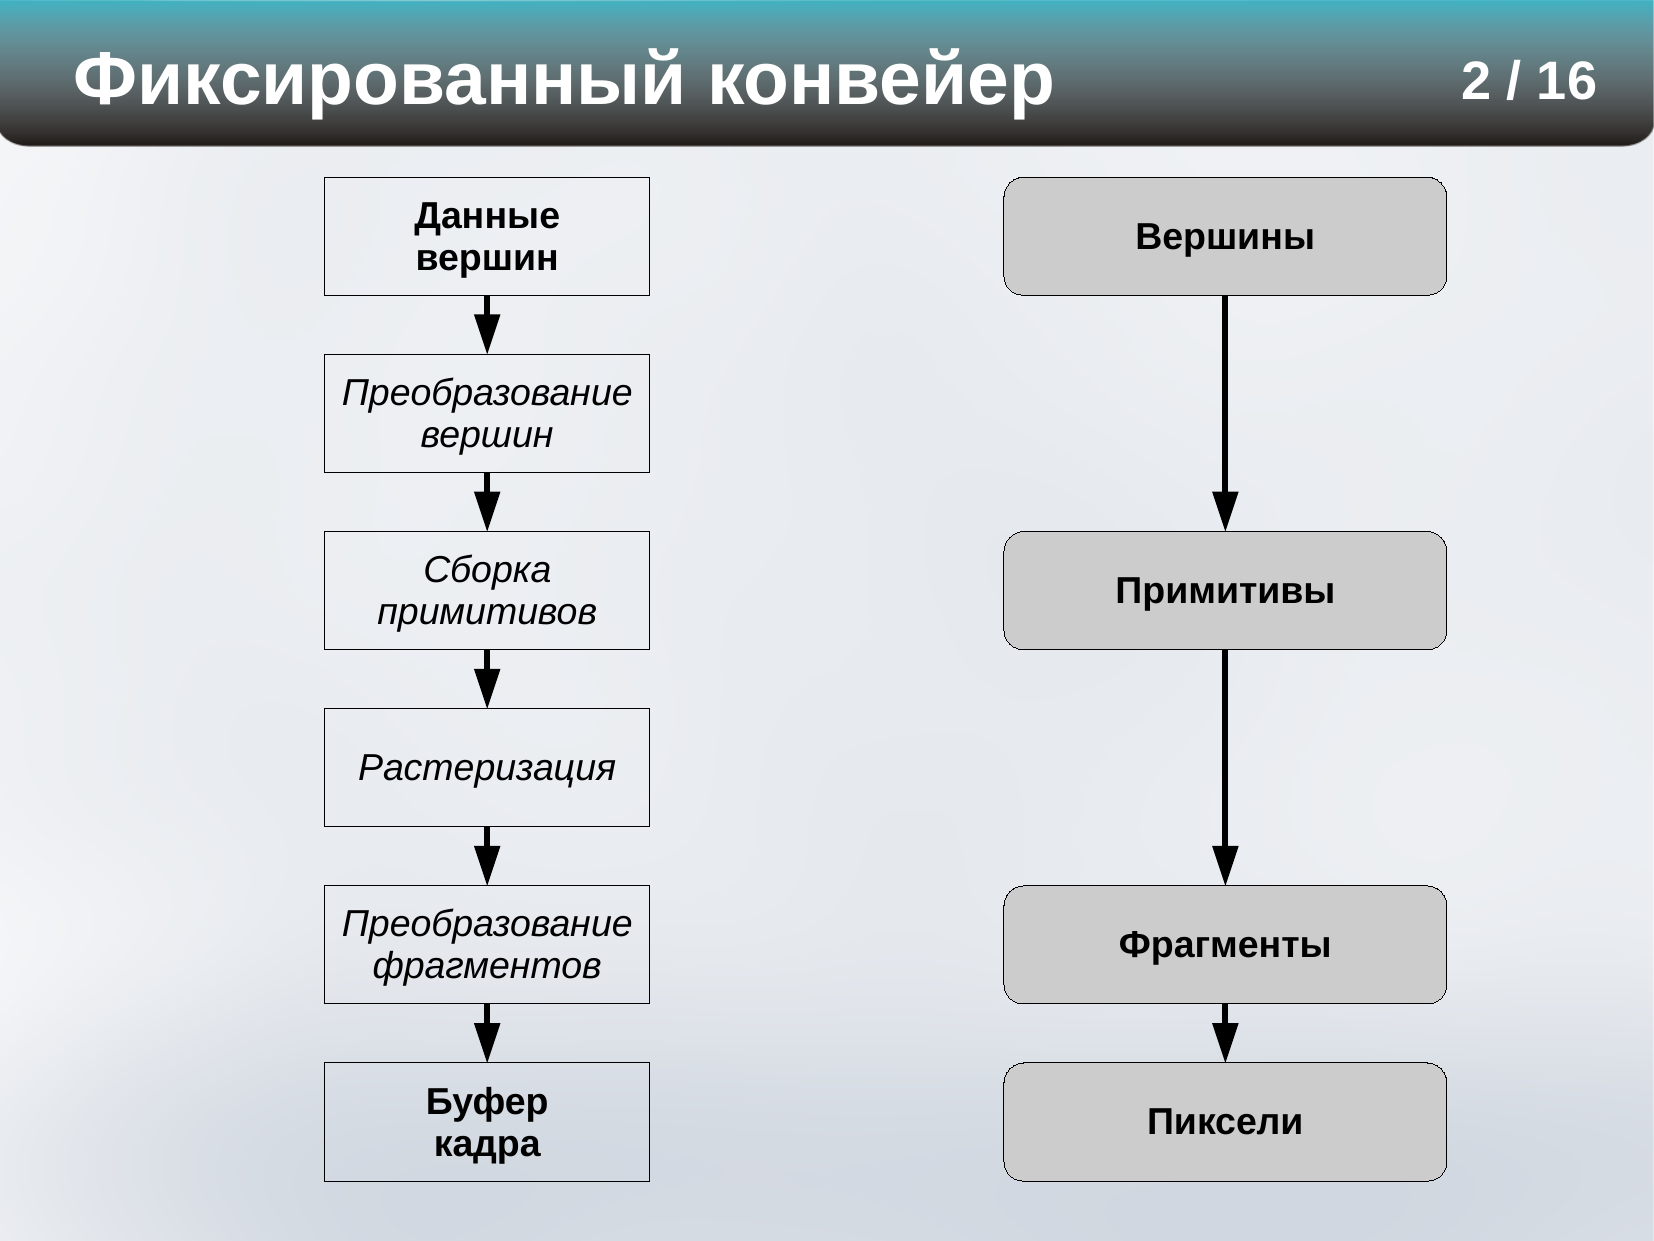

Фиксированный конвейер
Данные
вершин
Вершины
Преобразование
вершин
Сборка
примитивов
Примитивы
Растеризация
Преобразование
фрагментов
Фрагменты
Буфер
кадра
Пиксели